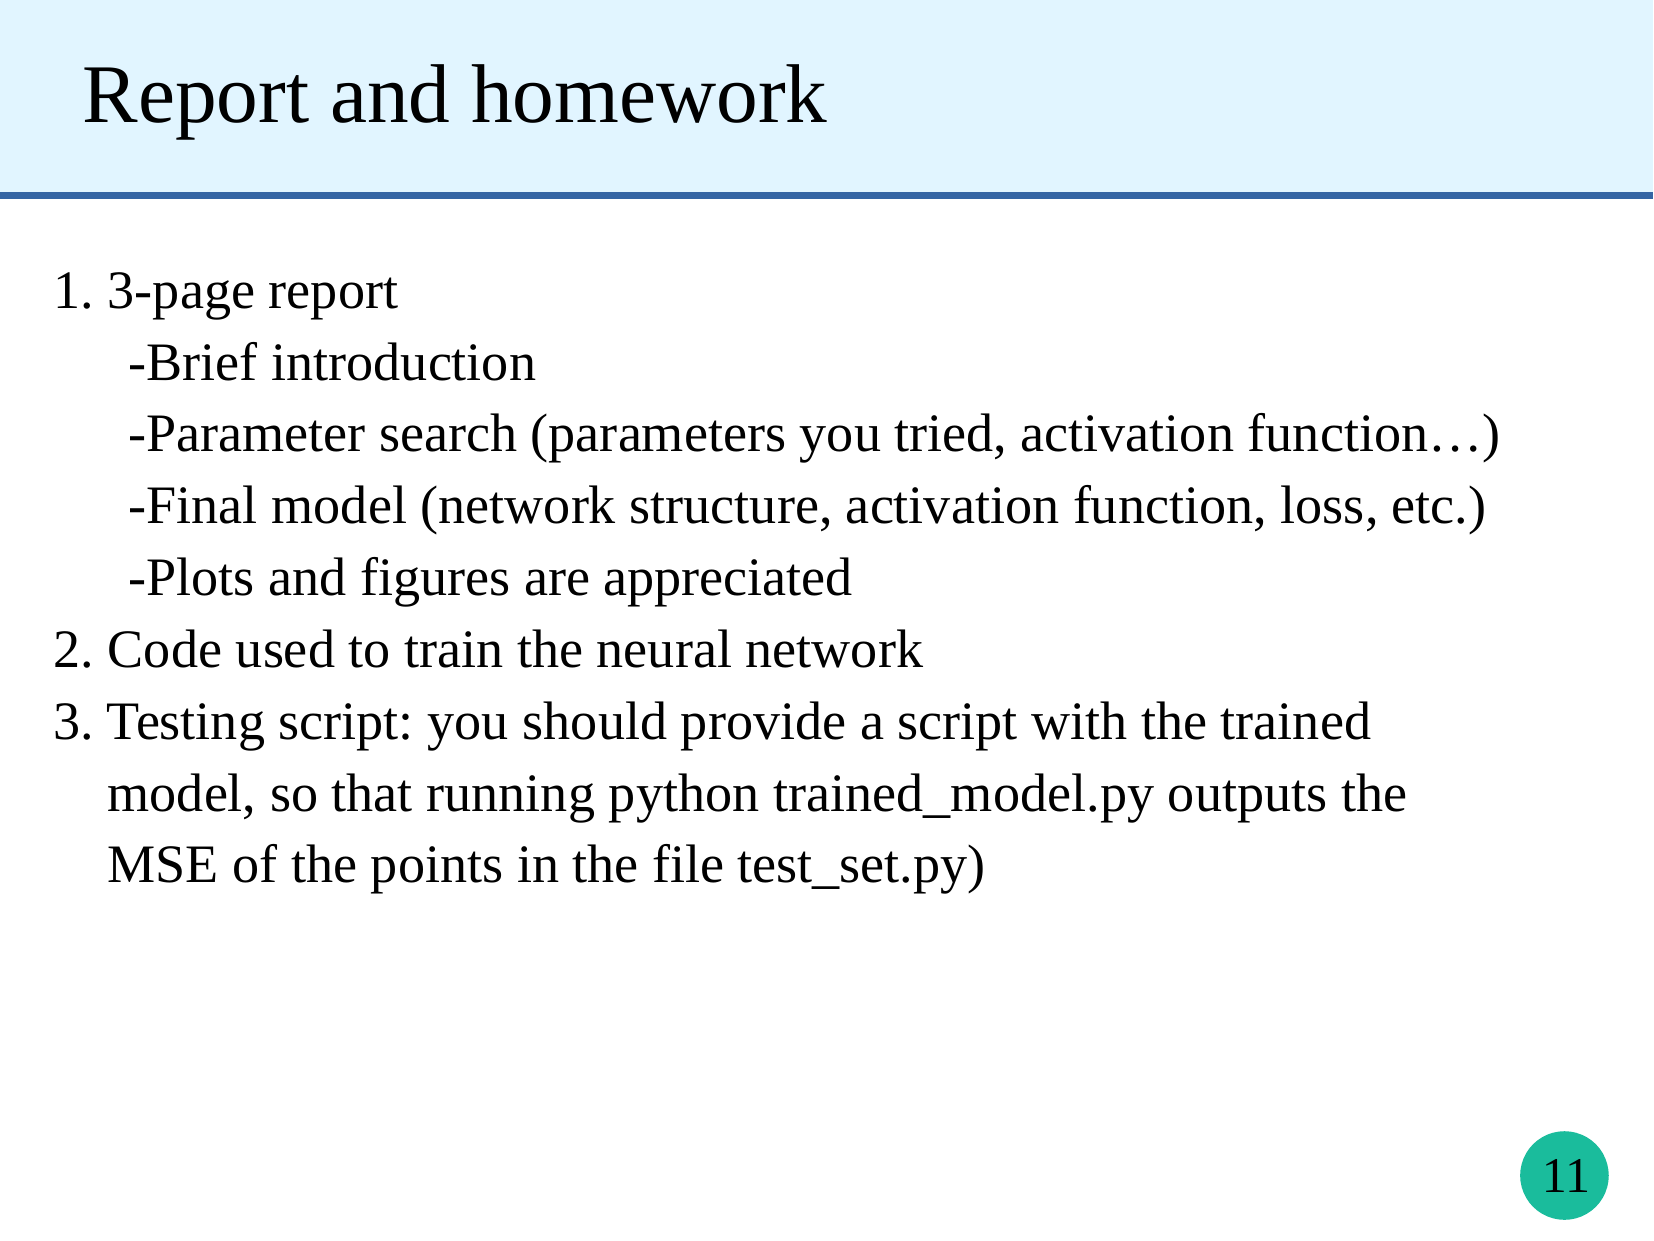

# Report and homework
1. 3-page report
	-Brief introduction
	-Parameter search (parameters you tried, activation function…)
	-Final model (network structure, activation function, loss, etc.)
	-Plots and figures are appreciated
2. Code used to train the neural network
3. Testing script: you should provide a script with the trained
 model, so that running python trained_model.py outputs the
 MSE of the points in the file test_set.py)